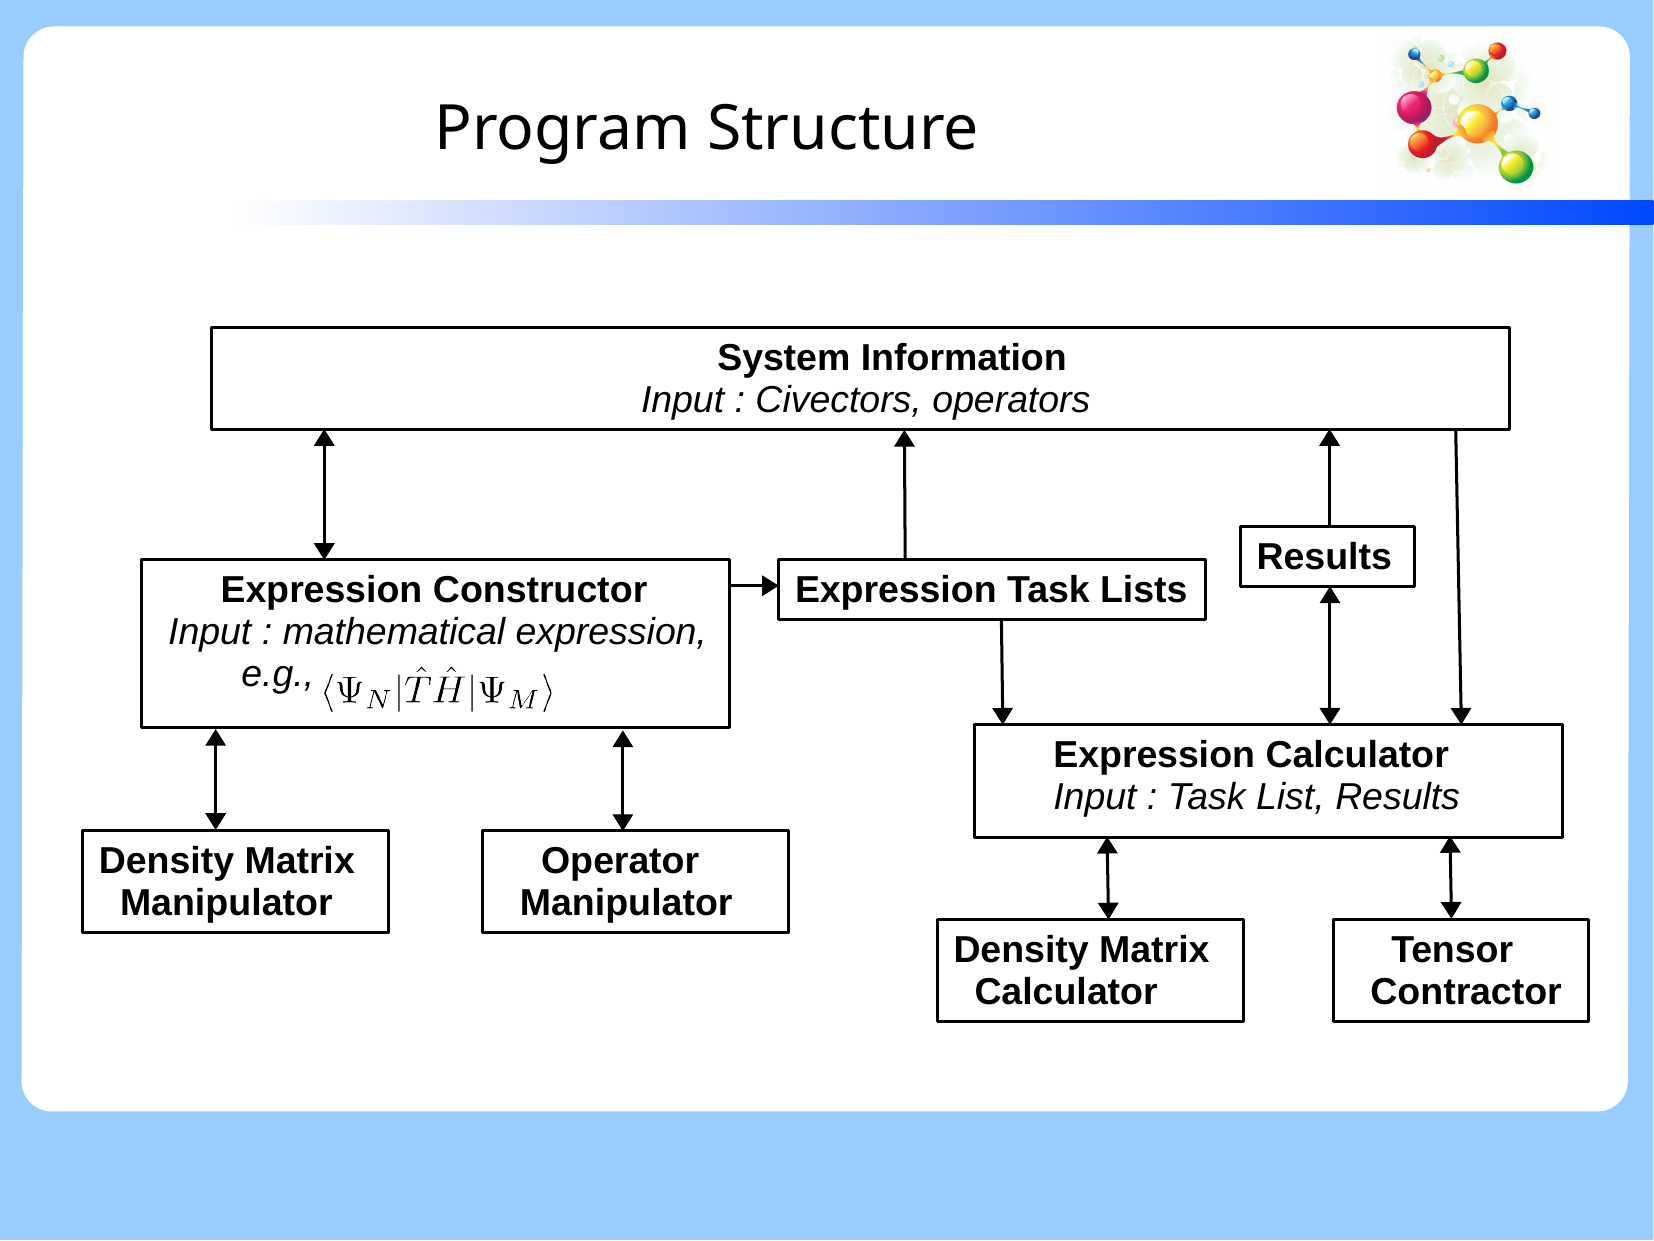

# Program Structure
 System Information
 Input : Civectors, operators
Results
 Expression Constructor
 Input : mathematical expression, e.g.,
Expression Task Lists
 Expression Calculator
 Input : Task List, Results
Density Matrix
 Manipulator
 Operator
 Manipulator
Density Matrix
 Calculator
 Tensor
 Contractor